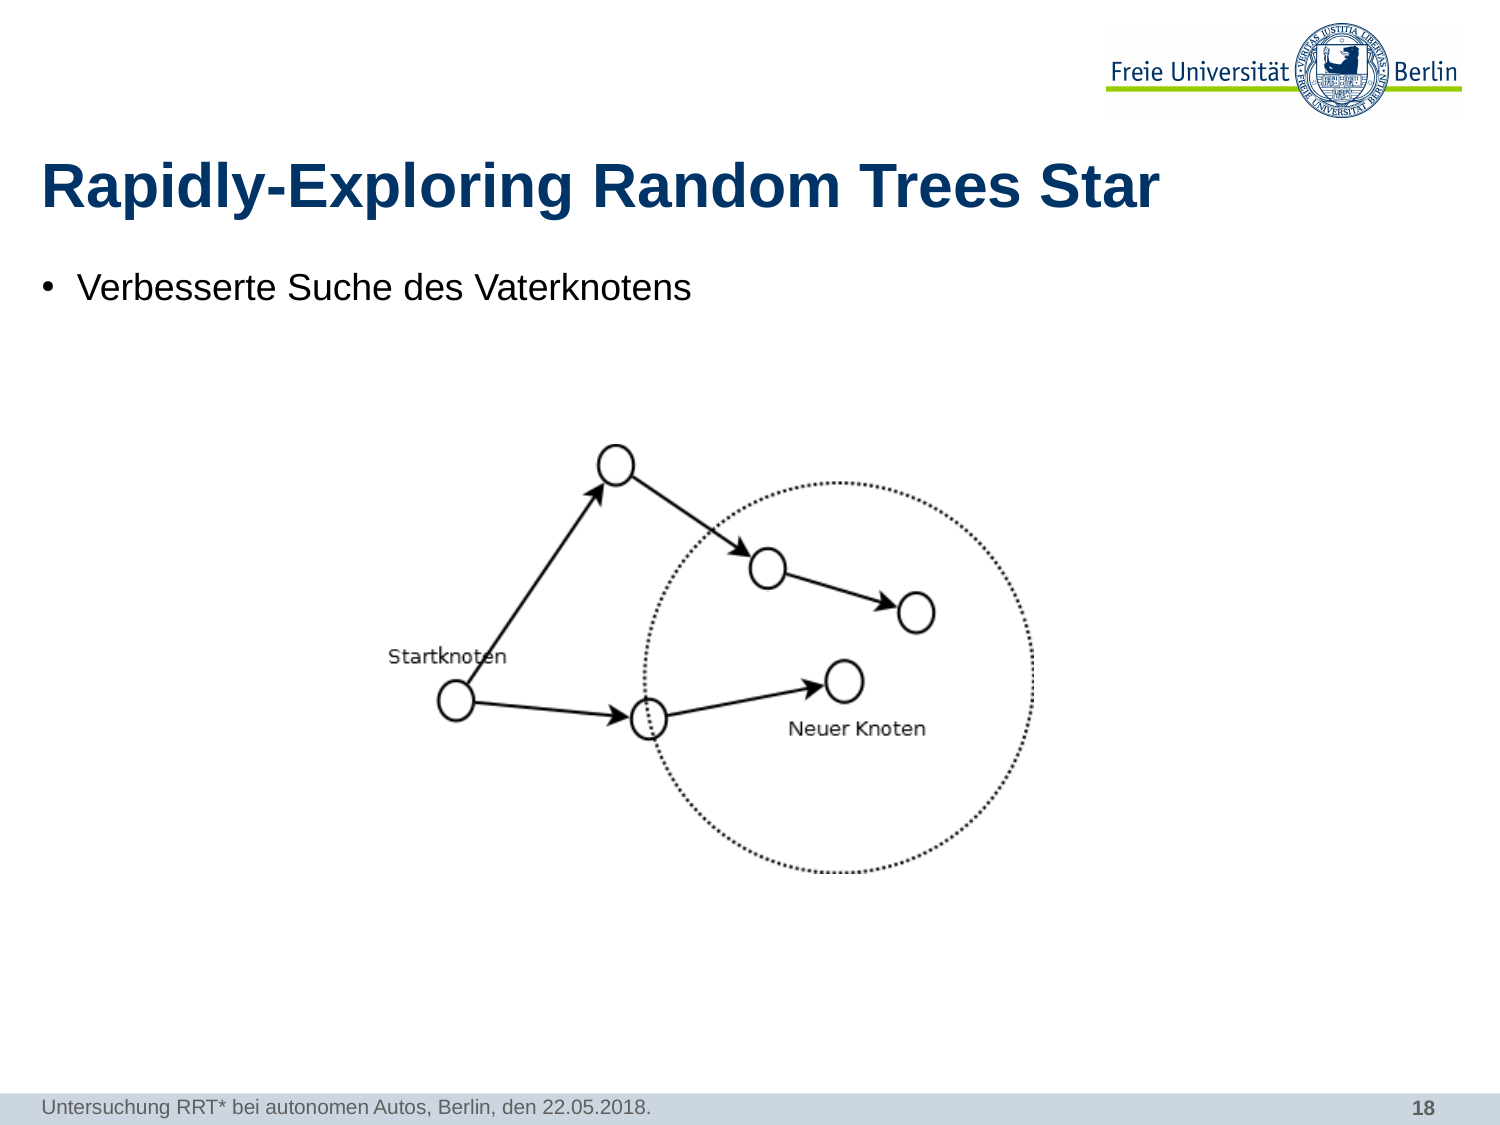

# Rapidly-Exploring Random Trees Star
Verbesserte Suche des Vaterknotens